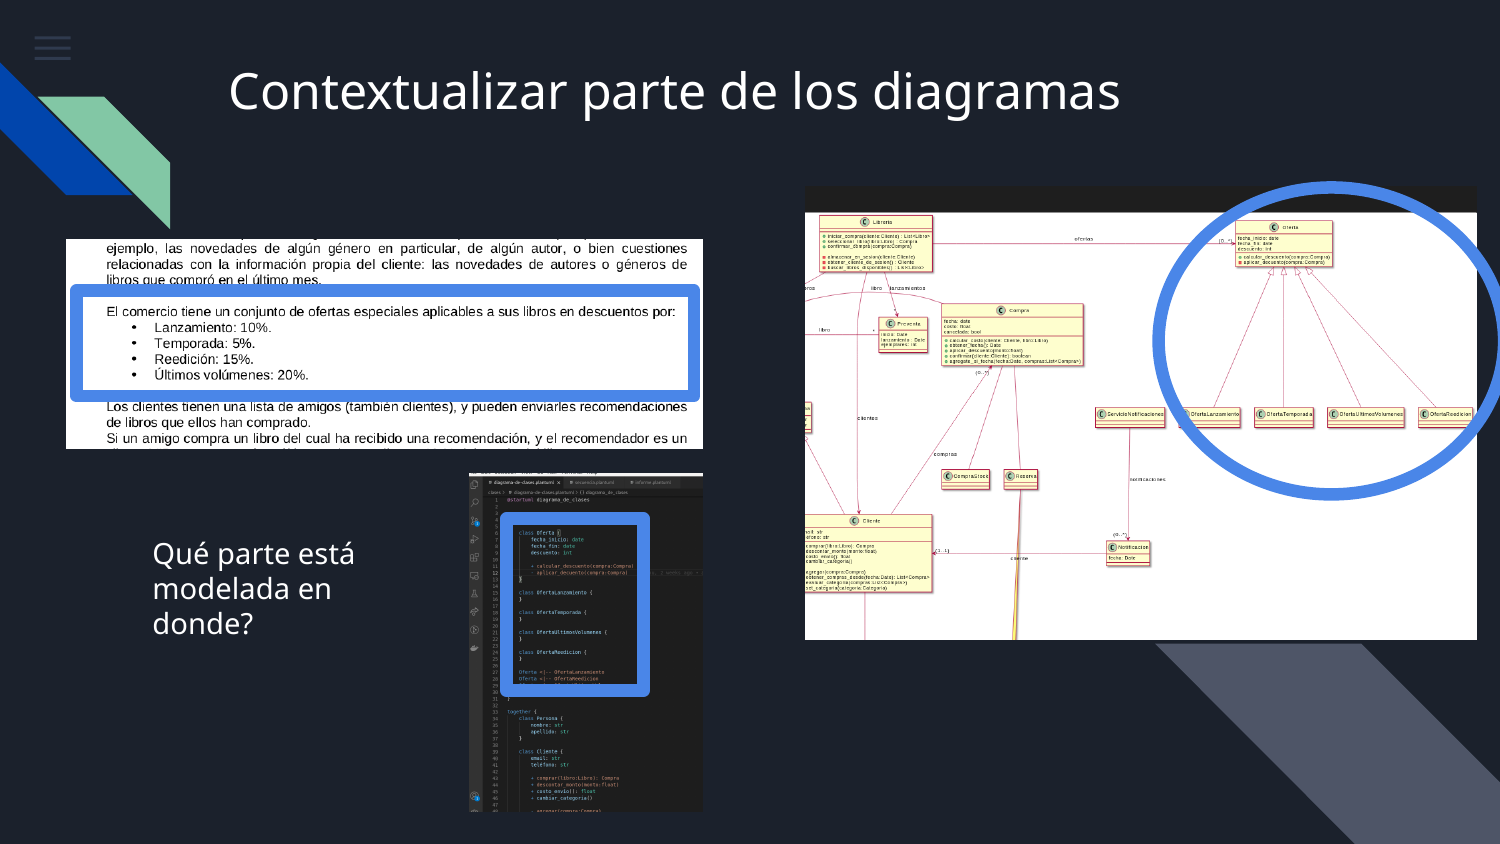

# Contextualizar parte de los diagramas
Qué parte está modelada en donde?